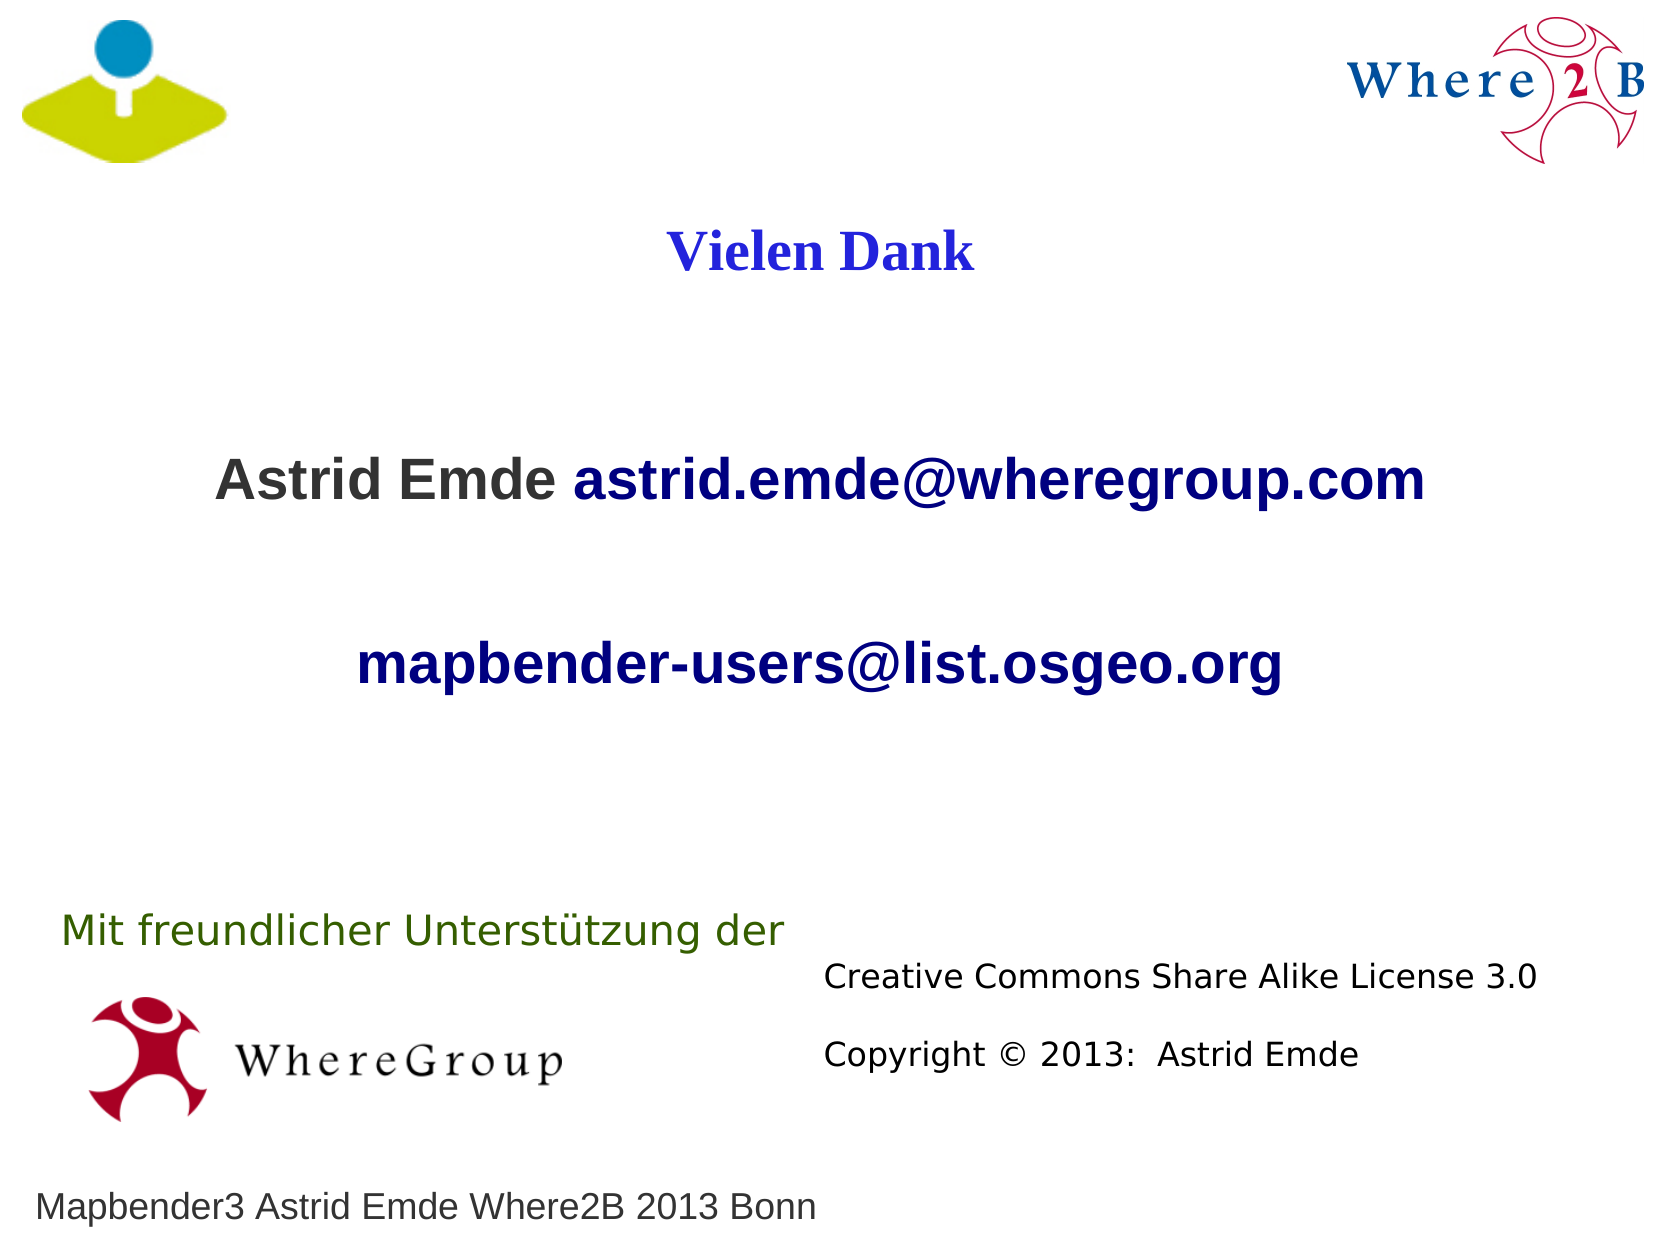

# Vielen Dank
Astrid Emde astrid.emde@wheregroup.com
mapbender-users@list.osgeo.org
Mit freundlicher Unterstützung der
Creative Commons Share Alike License 3.0
Copyright © 2013: Astrid Emde